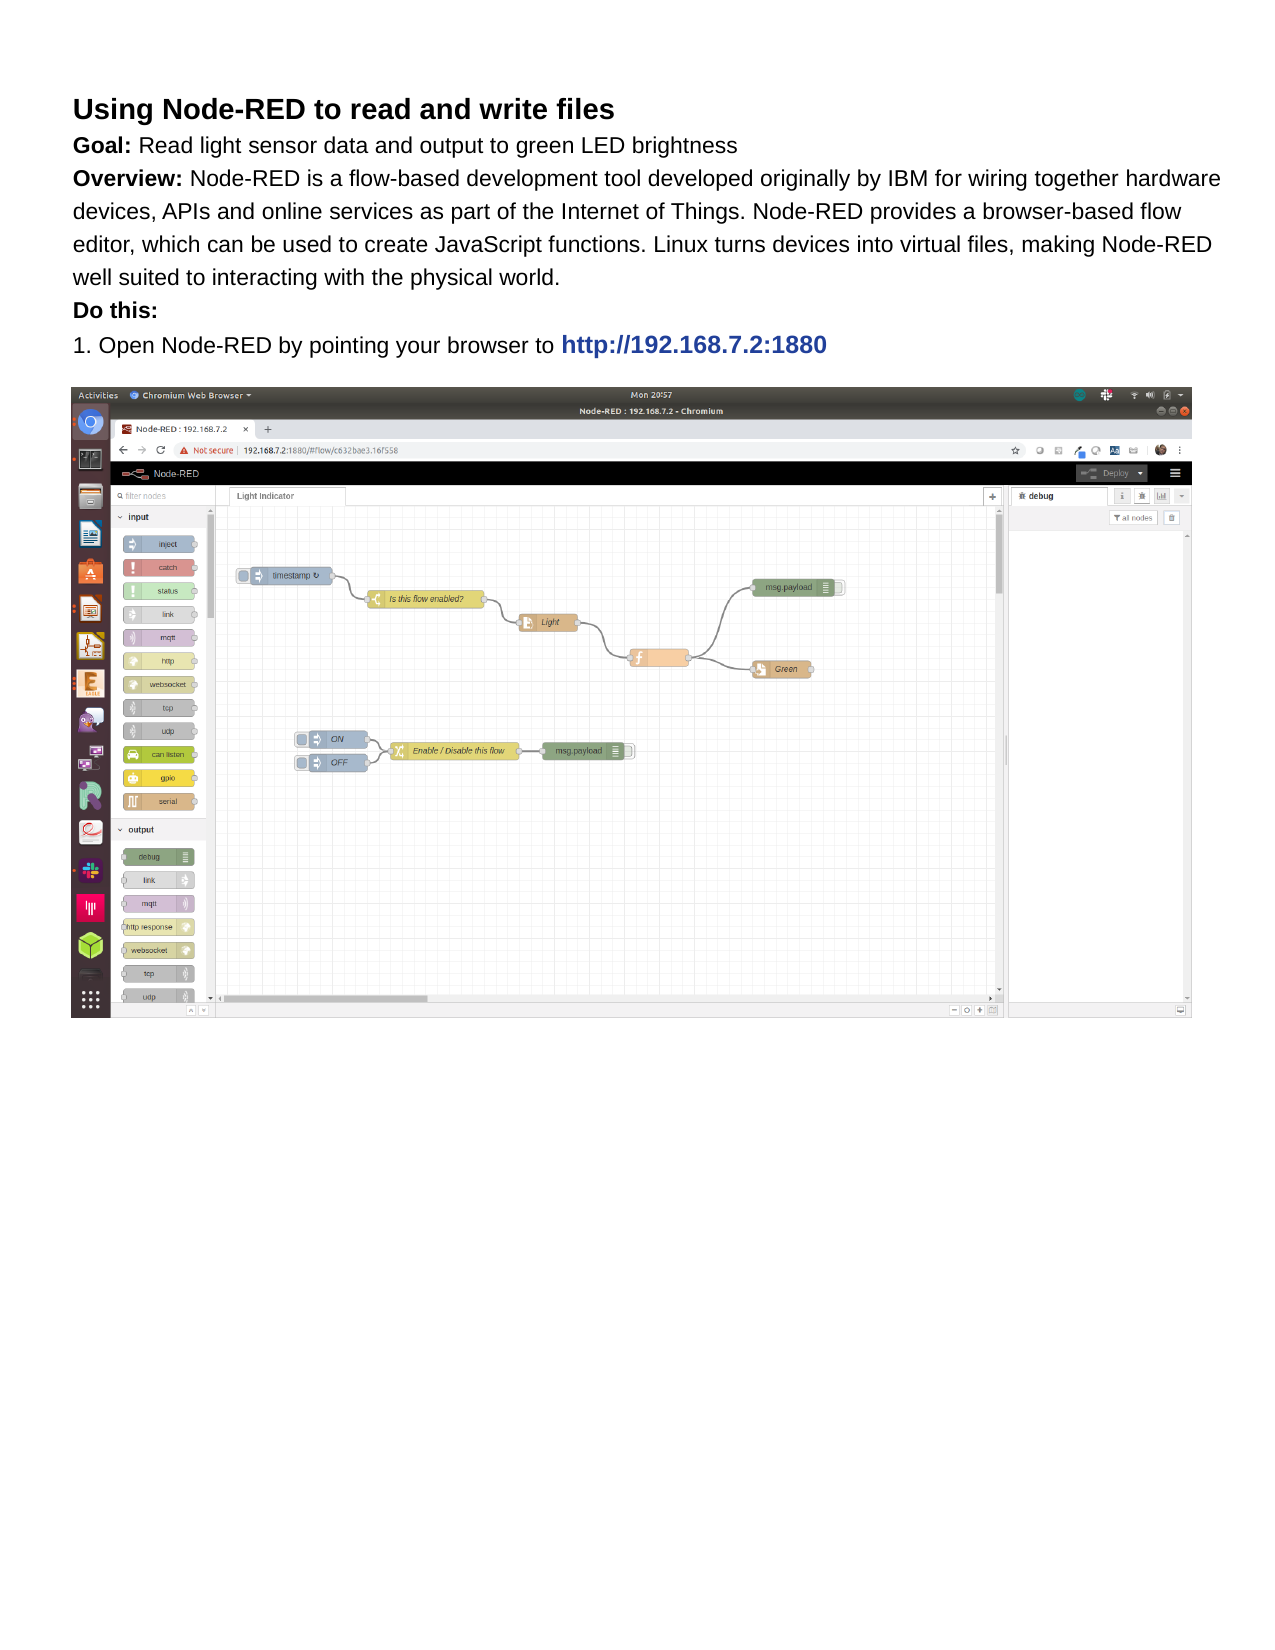

Using Node-RED to read and write files
Goal: Read light sensor data and output to green LED brightness
Overview: Node-RED is a flow-based development tool developed originally by IBM for wiring together hardware devices, APIs and online services as part of the Internet of Things. Node-RED provides a browser-based flow editor, which can be used to create JavaScript functions. Linux turns devices into virtual files, making Node-RED well suited to interacting with the physical world.
Do this:
1. Open Node-RED by pointing your browser to http://192.168.7.2:1880